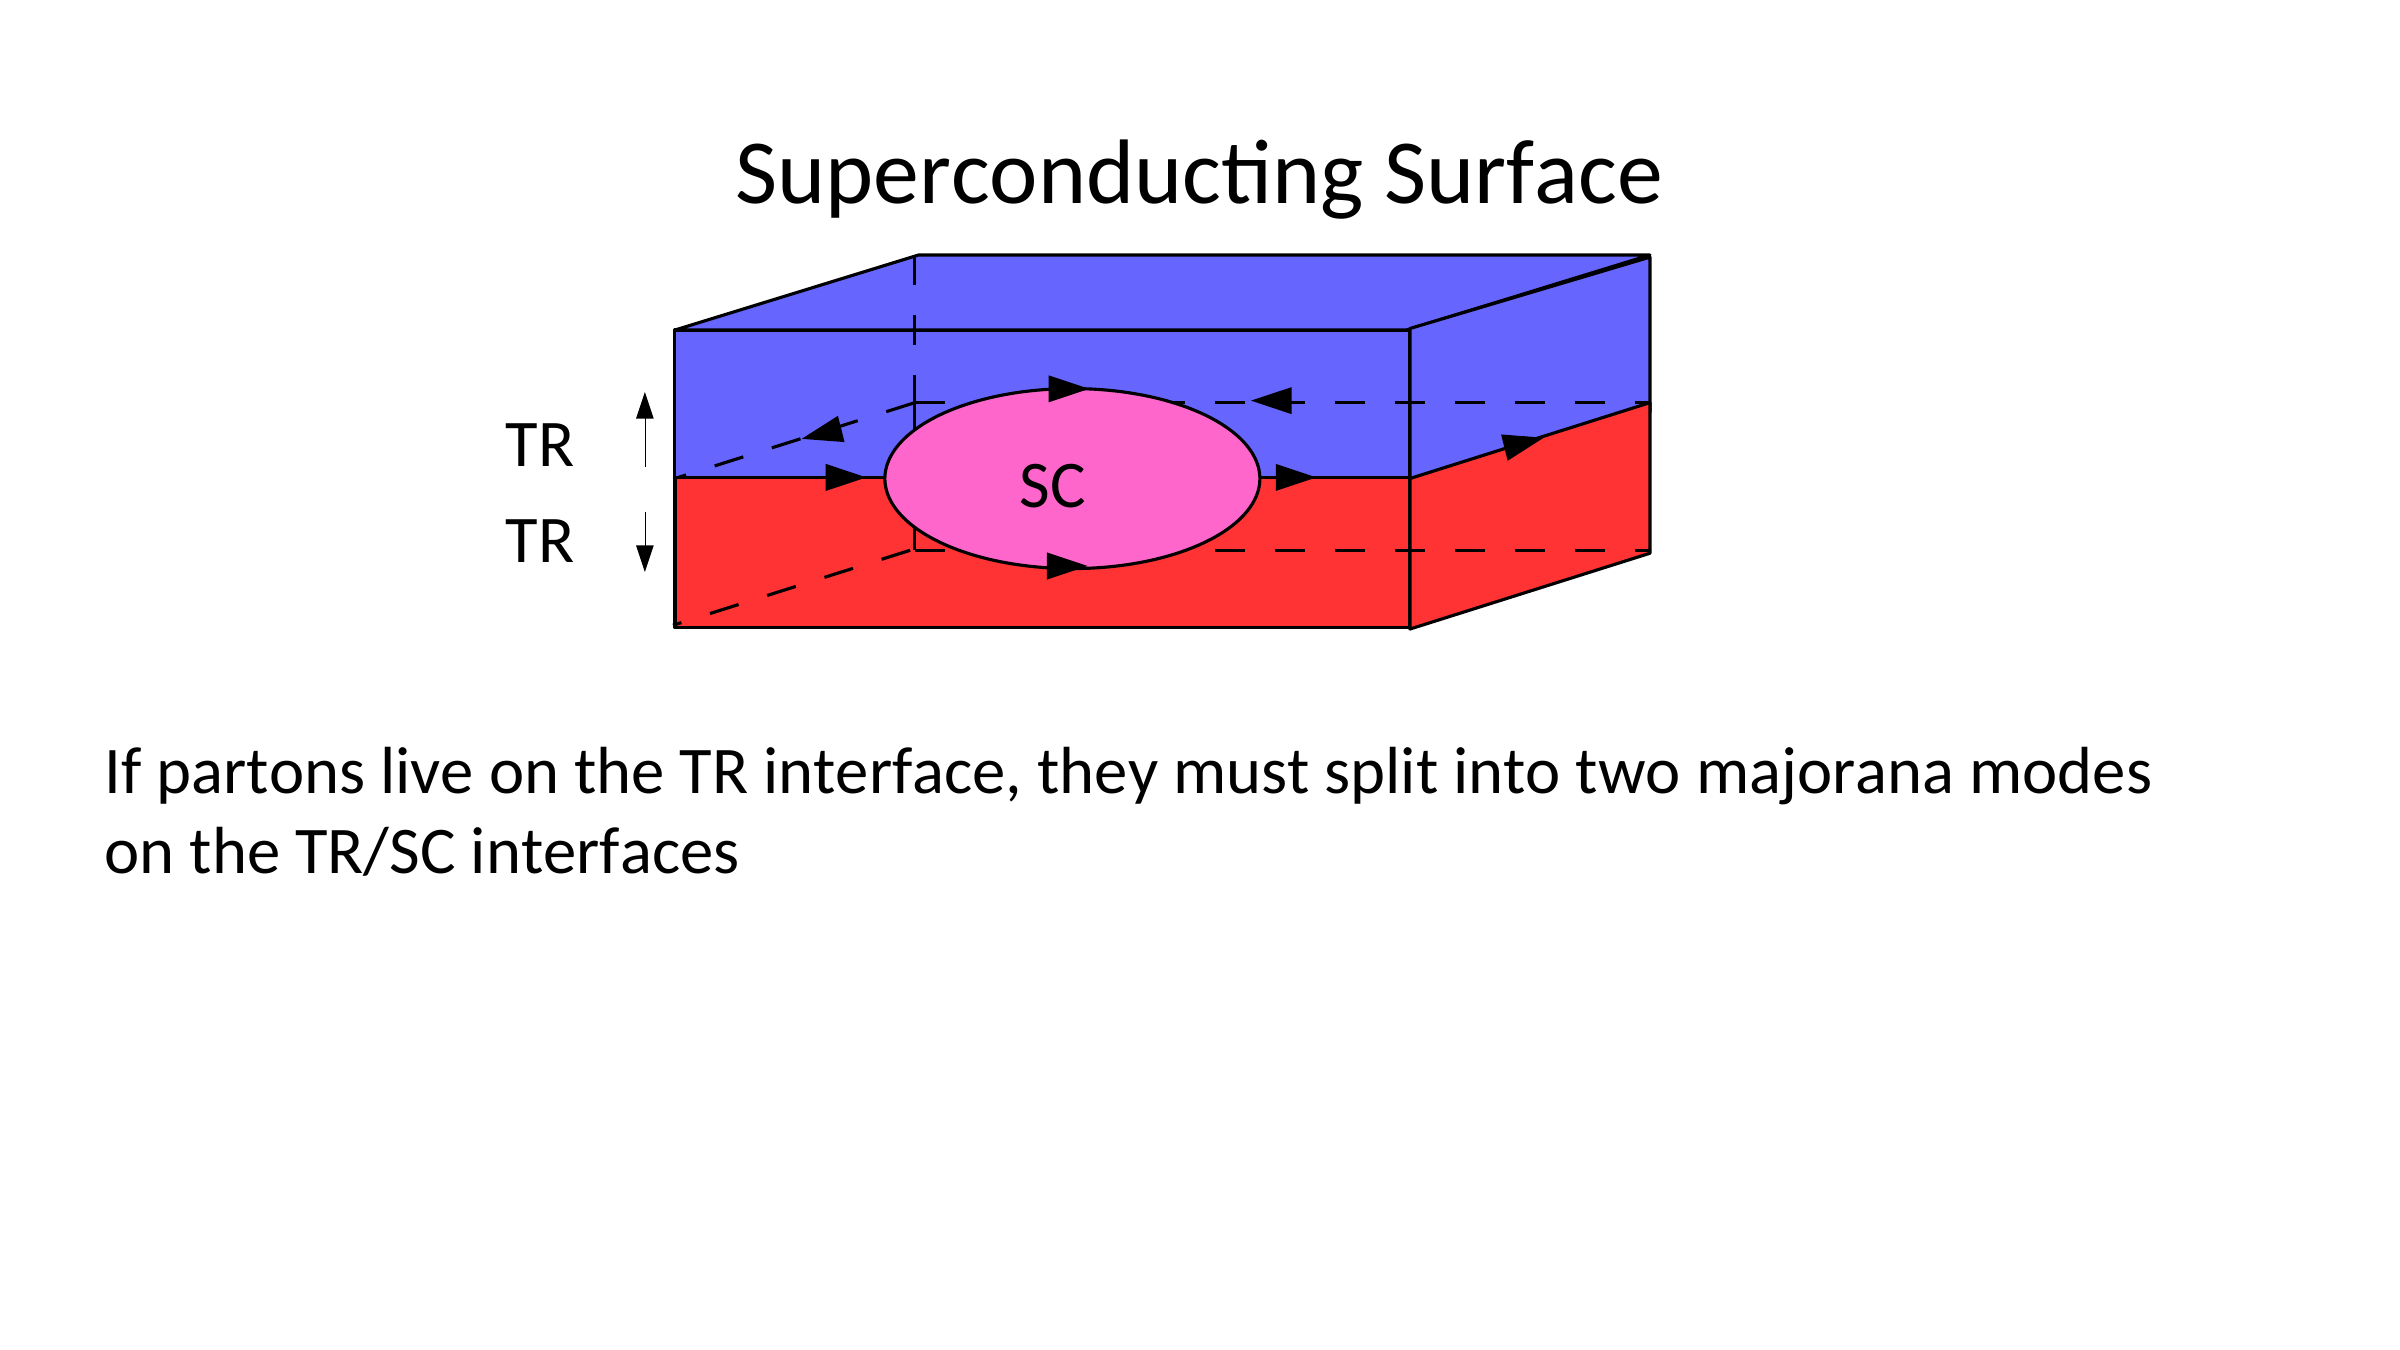

# Superconducting Surface
TR
TR
SC
If partons live on the TR interface, they must split into two majorana modes on the TR/SC interfaces